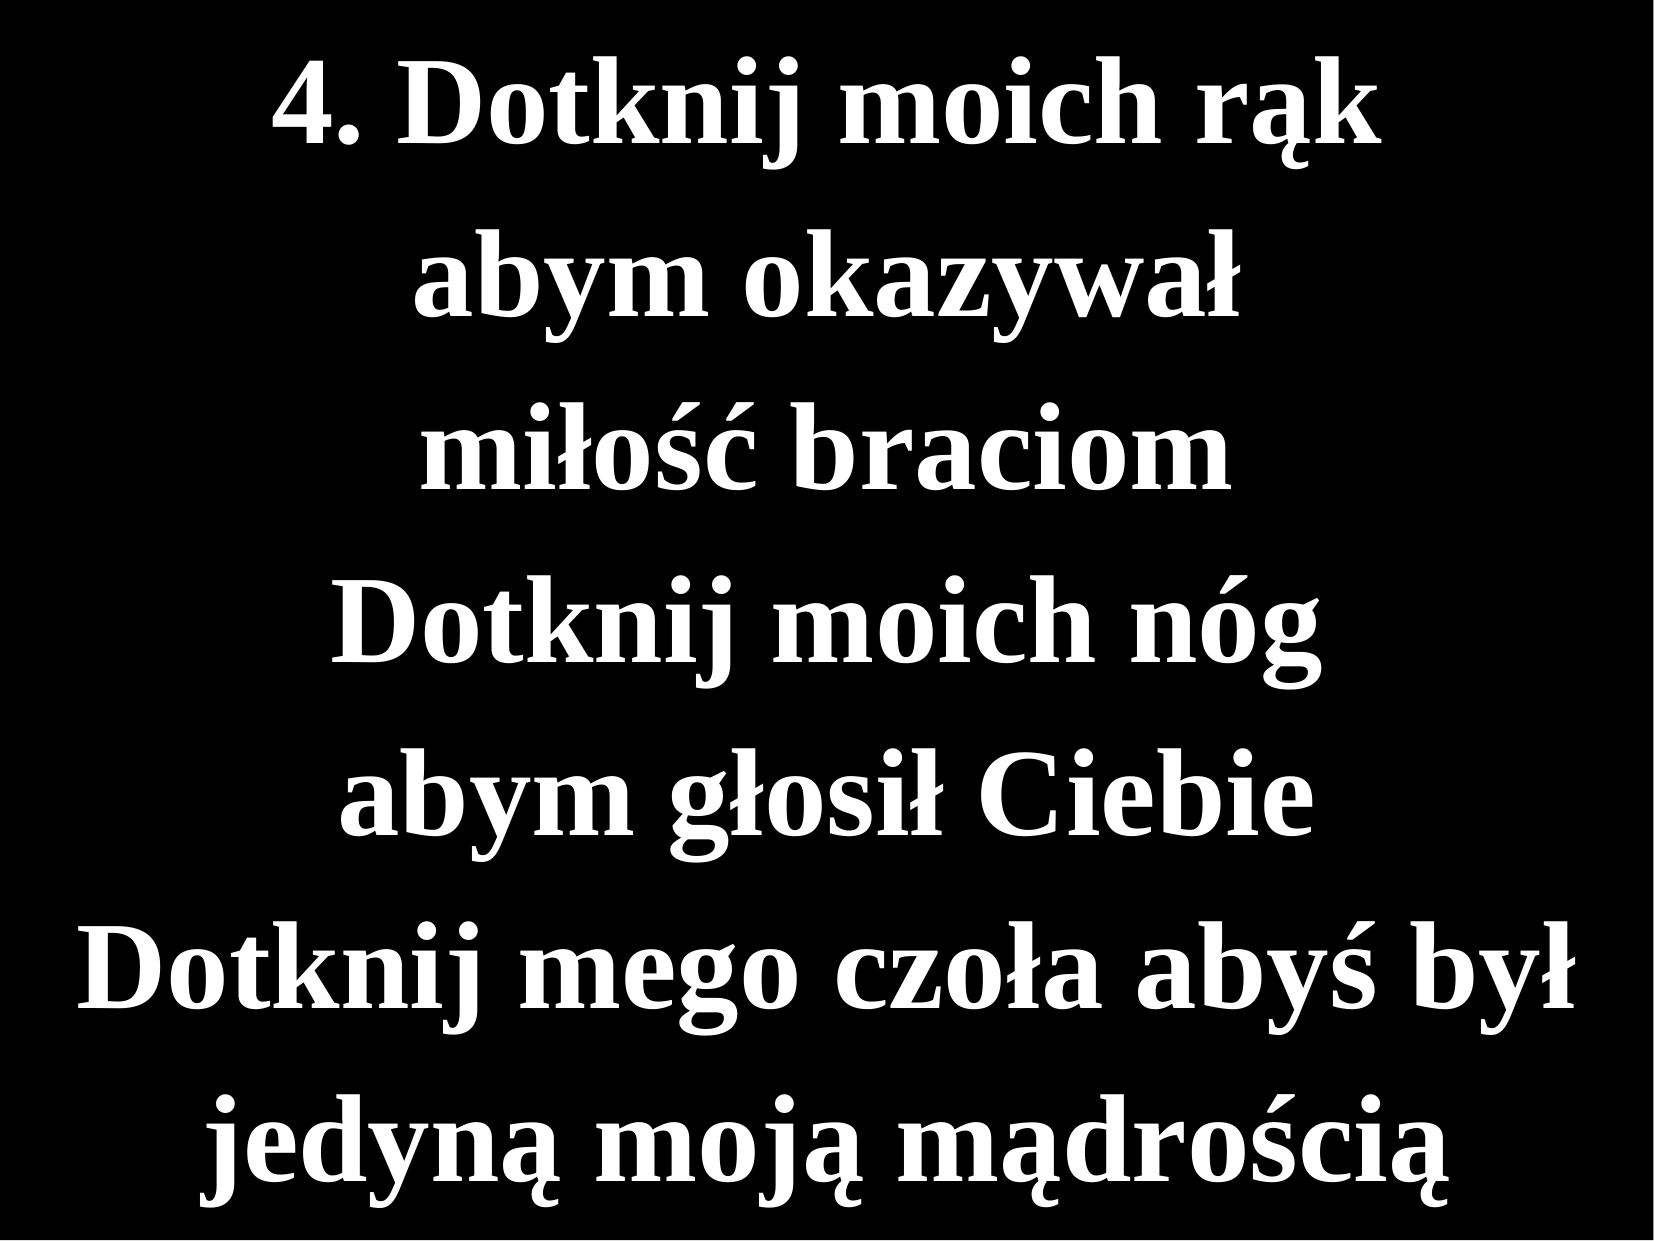

# 4. Dotknij moich rąk ppp abym okazywał ppp miłość braciom ppp Dotknij moich nóg ppp abym głosił Ciebie ppp Dotknij mego czoła abyś był ppp jedyną moją mądrością